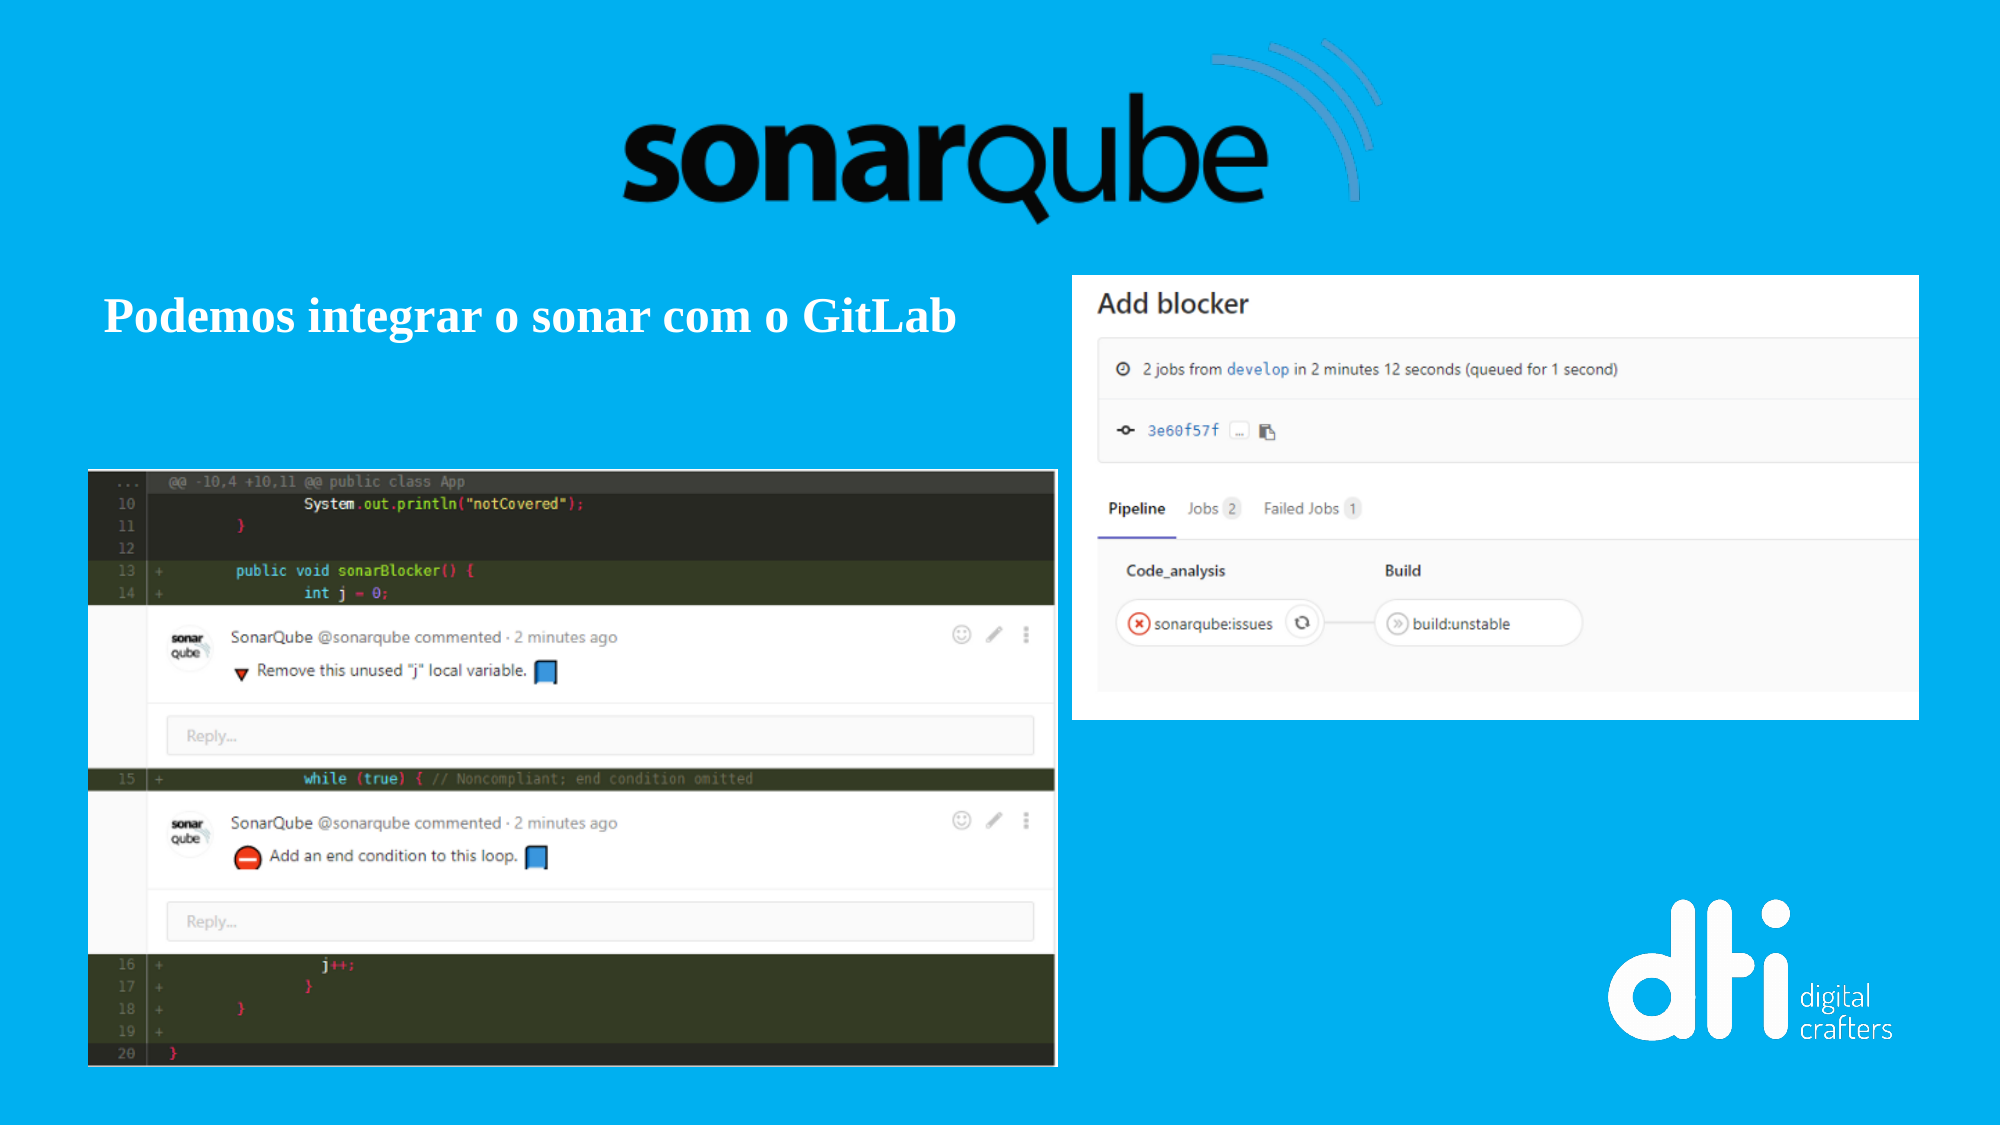

Podemos integrar o sonar com o GitLab